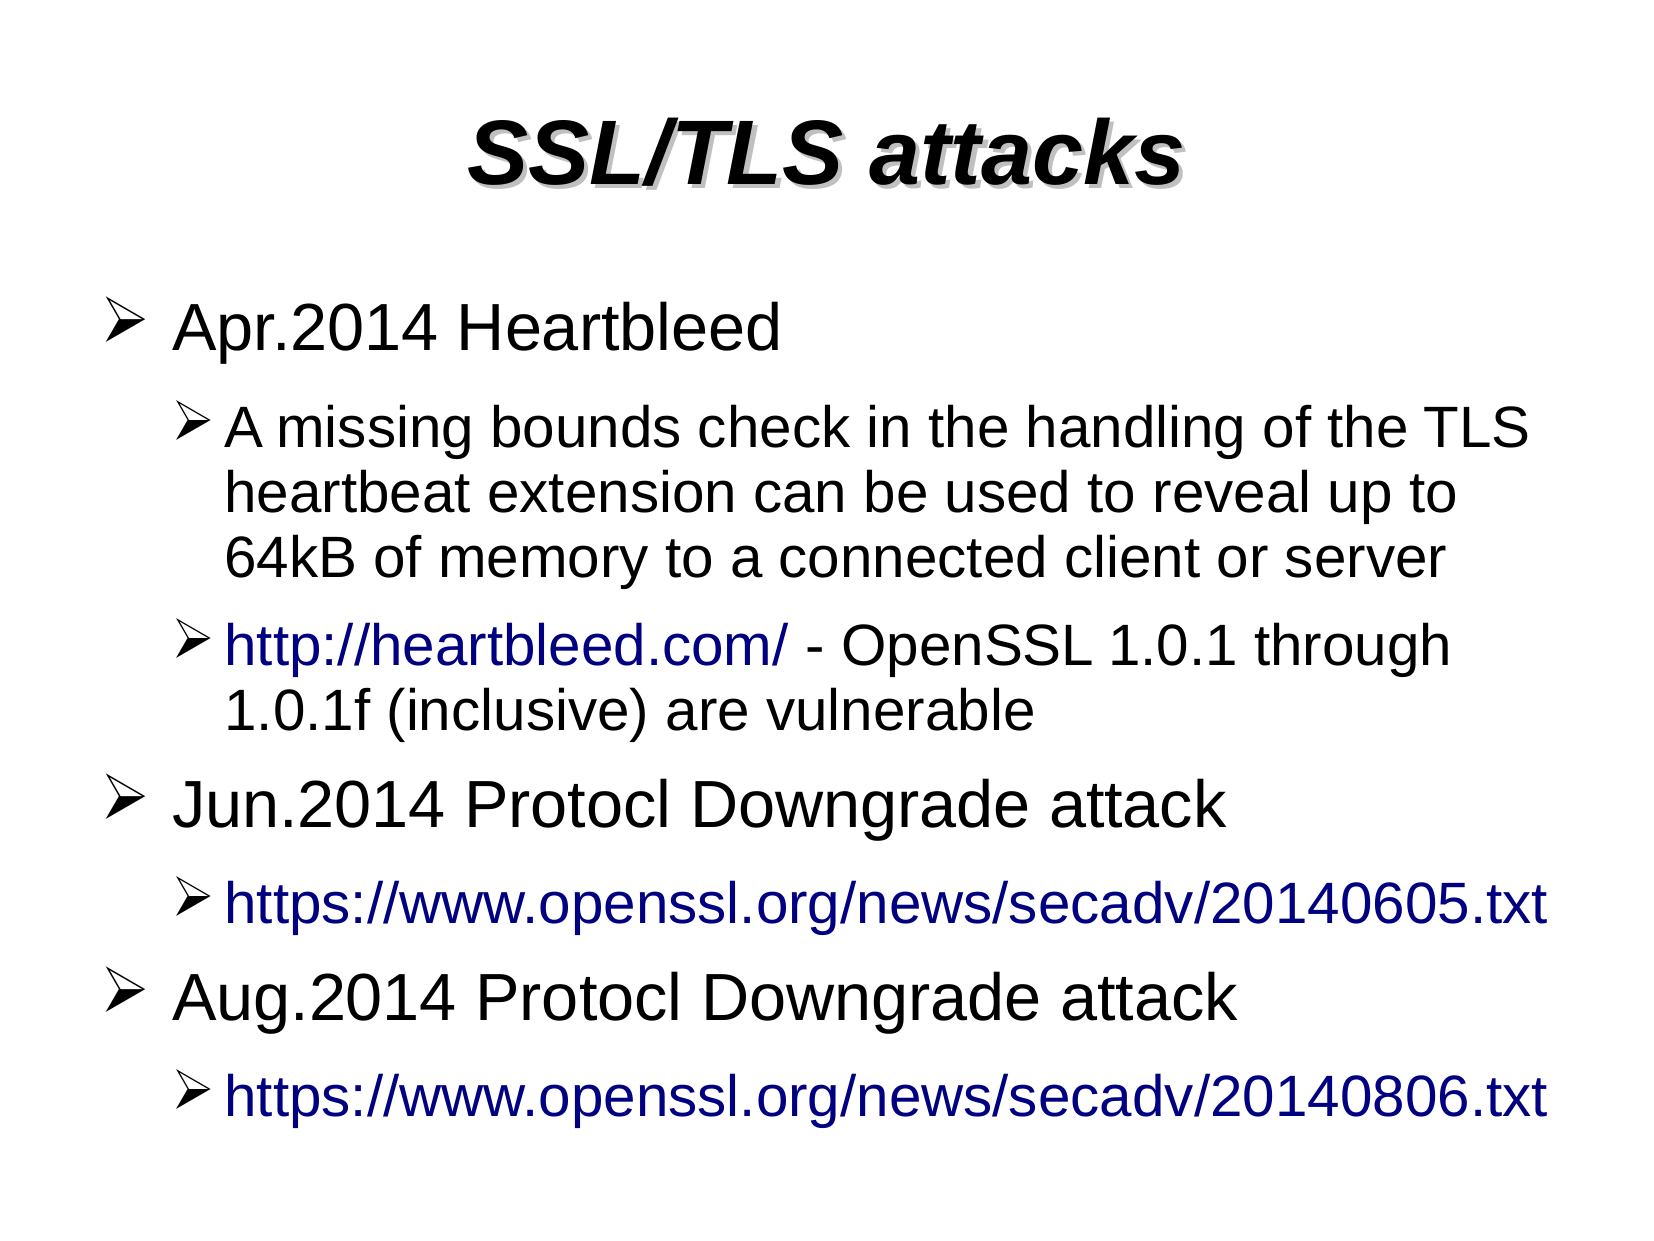

# SSL/TLS attacks
 Apr.2014 Heartbleed
A missing bounds check in the handling of the TLS heartbeat extension can be used to reveal up to 64kB of memory to a connected client or server
http://heartbleed.com/ - OpenSSL 1.0.1 through 1.0.1f (inclusive) are vulnerable
 Jun.2014 Protocl Downgrade attack
https://www.openssl.org/news/secadv/20140605.txt
 Aug.2014 Protocl Downgrade attack
https://www.openssl.org/news/secadv/20140806.txt